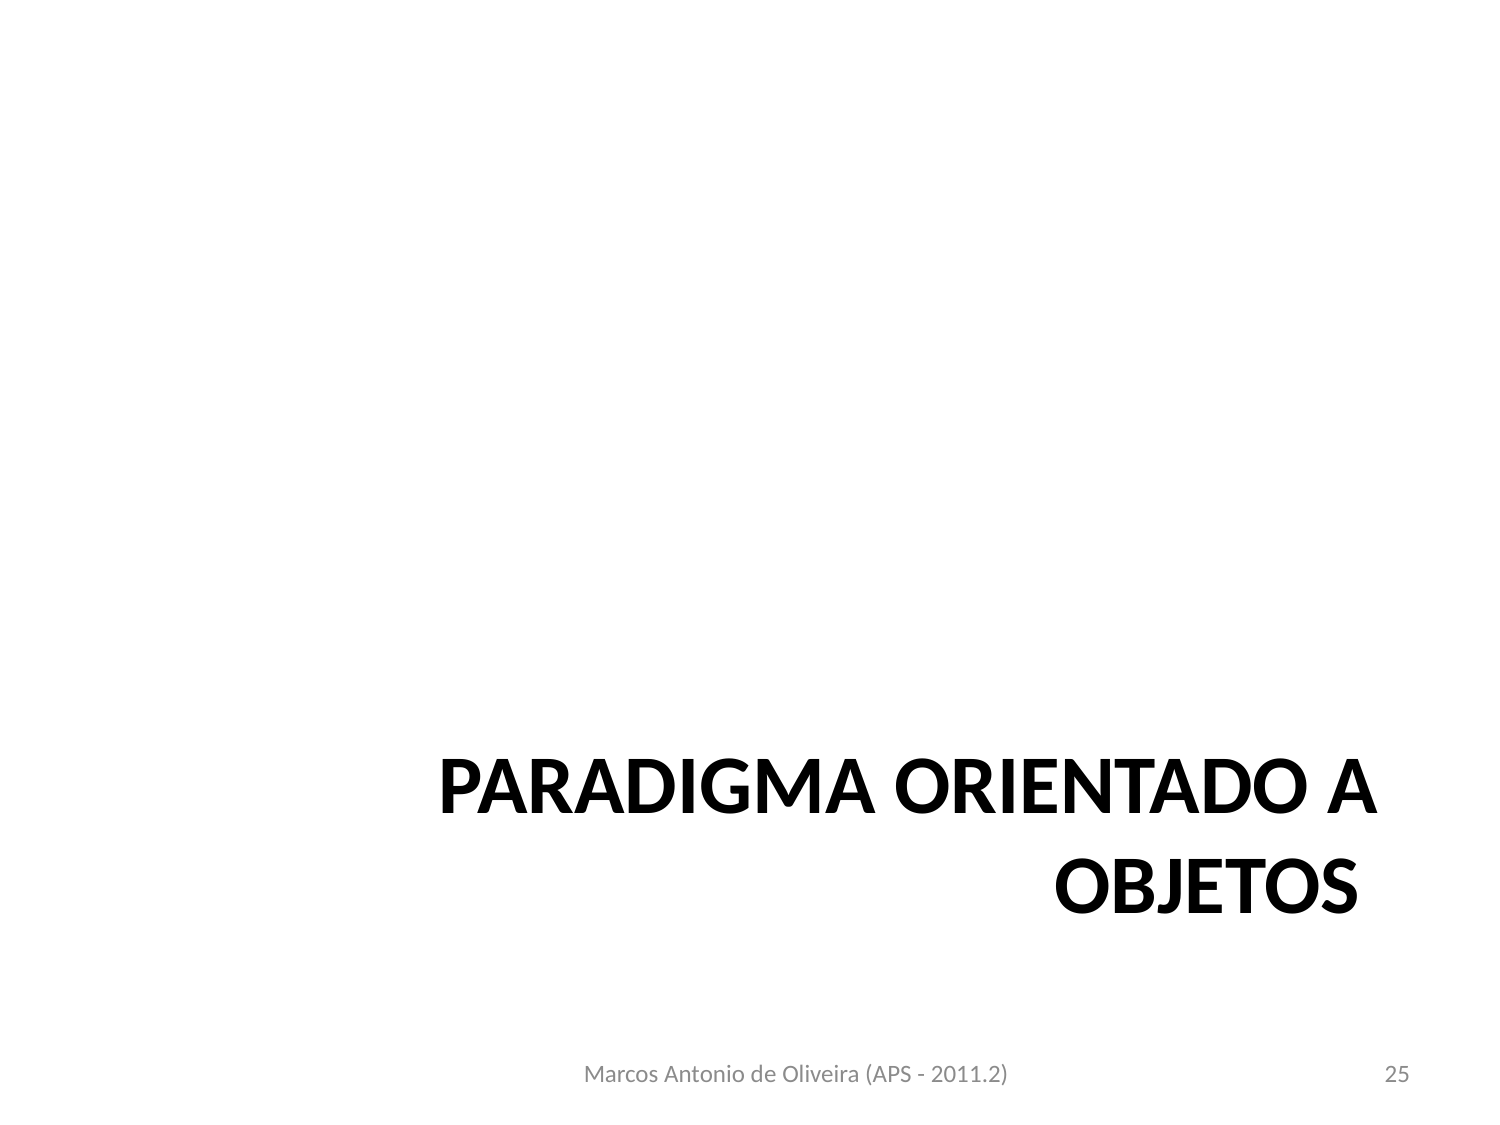

# Paradigma orientado a objetos
Marcos Antonio de Oliveira (APS - 2011.2)